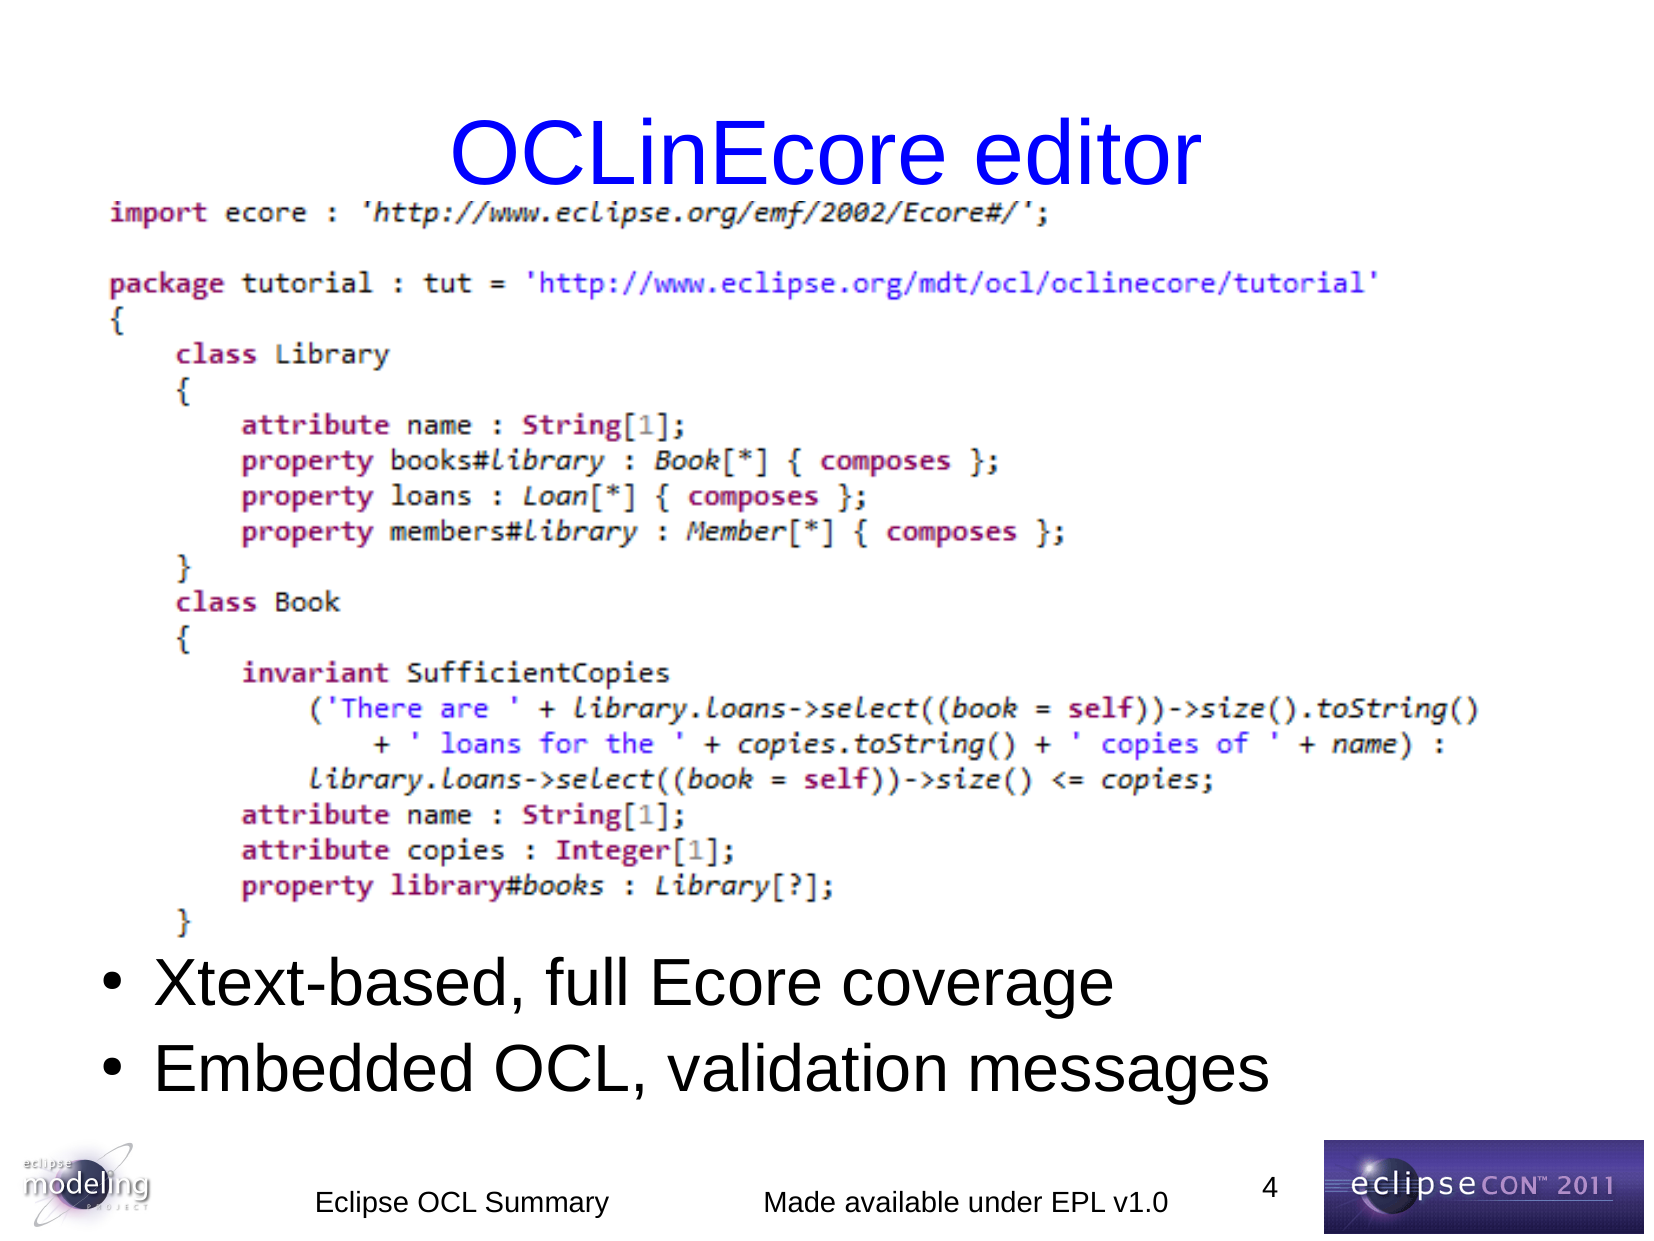

# OCLinEcore editor
Xtext-based, full Ecore coverage
Embedded OCL, validation messages
4
Eclipse OCL Summary